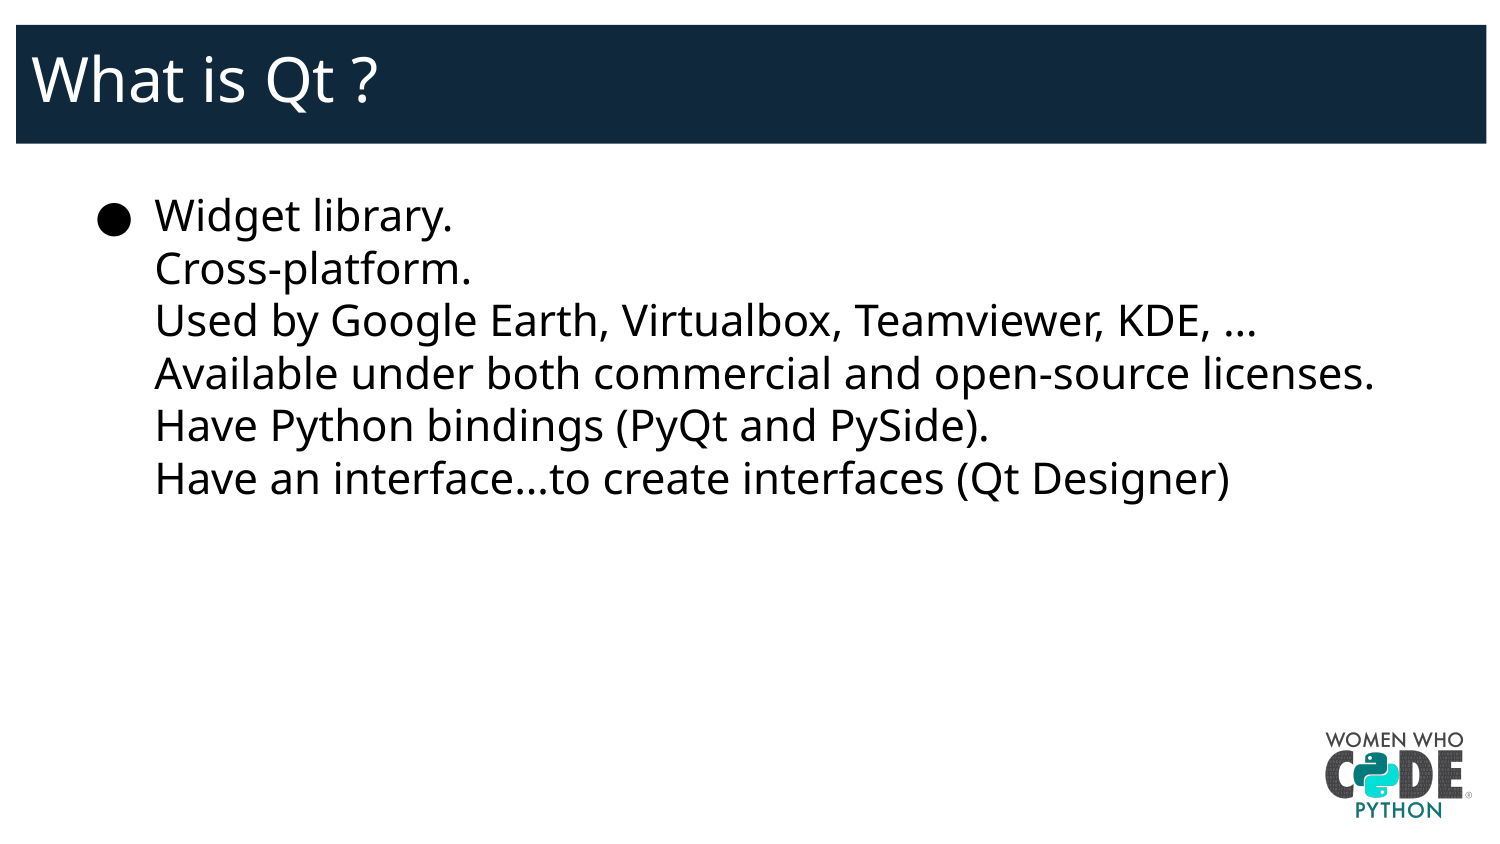

What is Qt ?
# Widget library. Cross-platform. Used by Google Earth, Virtualbox, Teamviewer, KDE, … Available under both commercial and open-source licenses. Have Python bindings (PyQt and PySide). Have an interface…to create interfaces (Qt Designer)